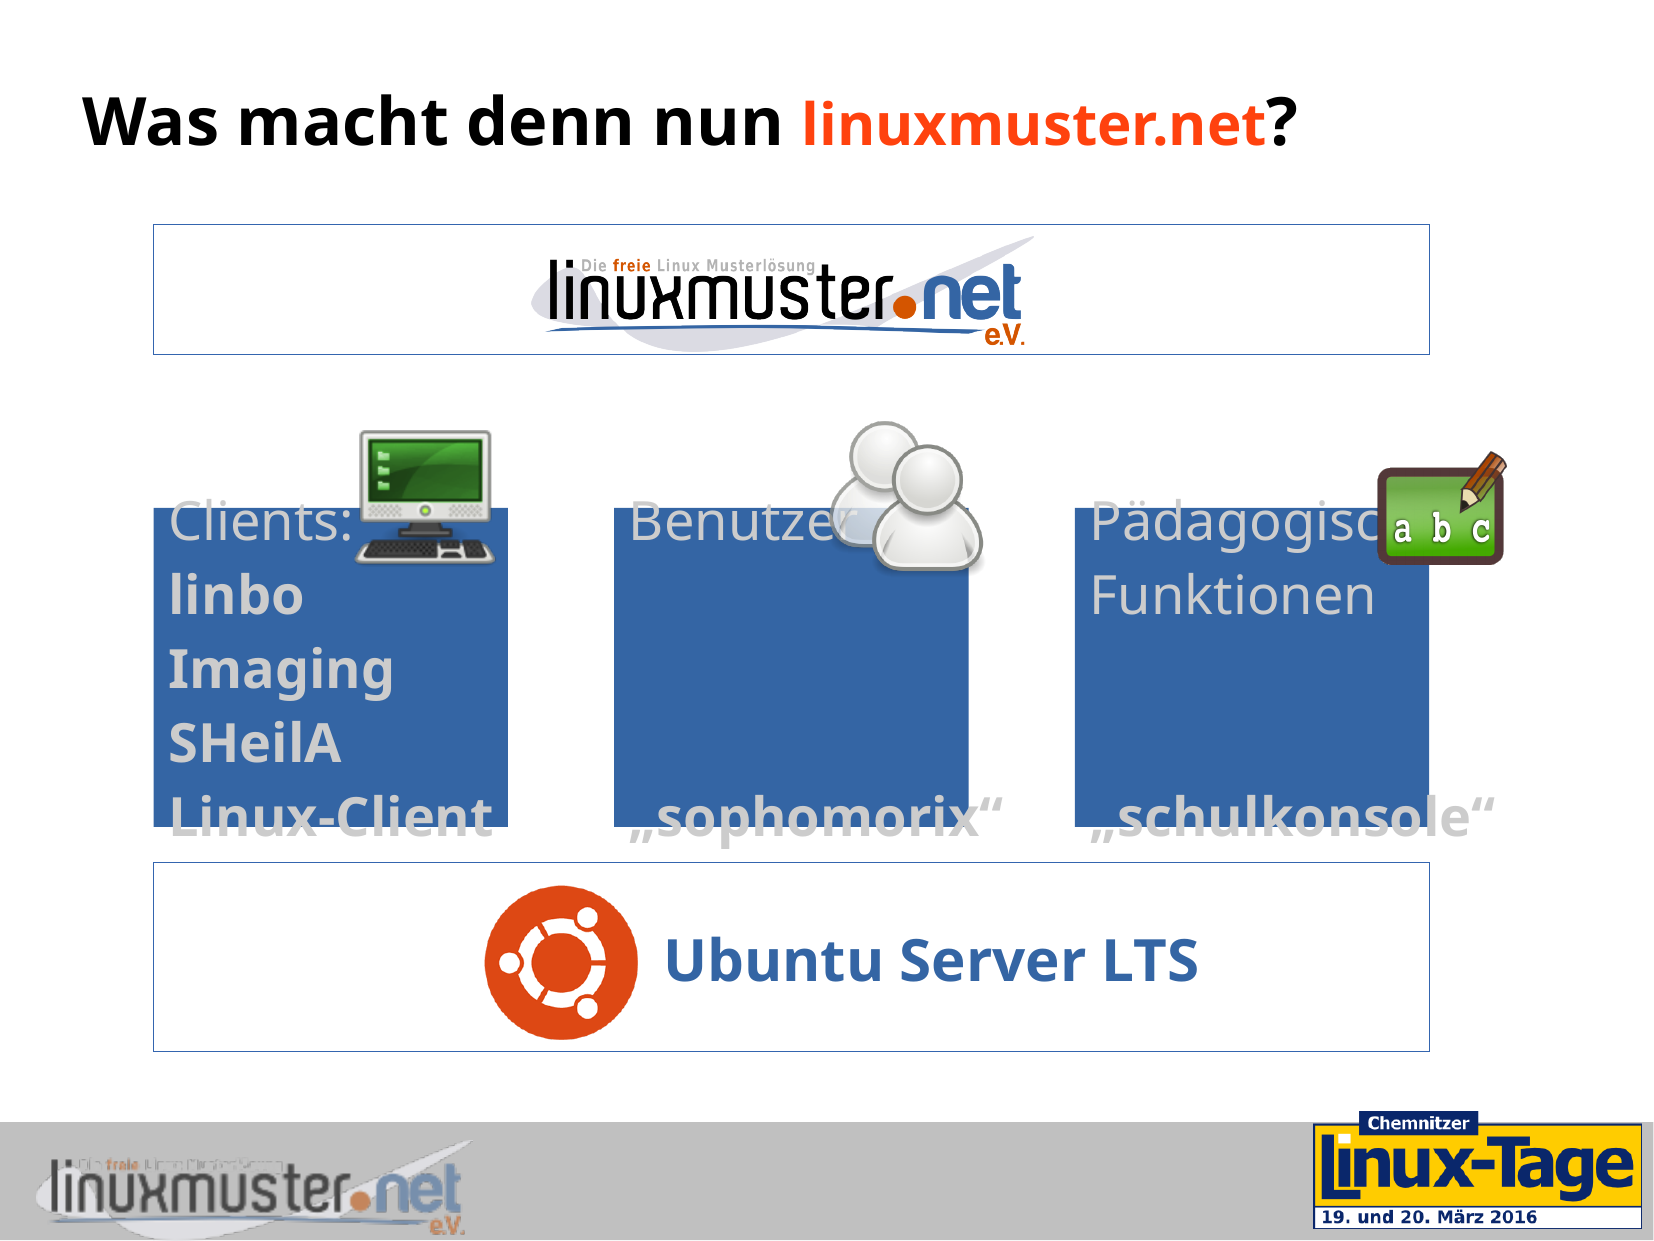

# Was macht denn nun linuxmuster.net?
Clients:
linbo
Imaging
SHeilA
Linux-Client
Benutzer
„sophomorix“
Pädagogische
Funktionen
„schulkonsole“
Ubuntu Server LTS